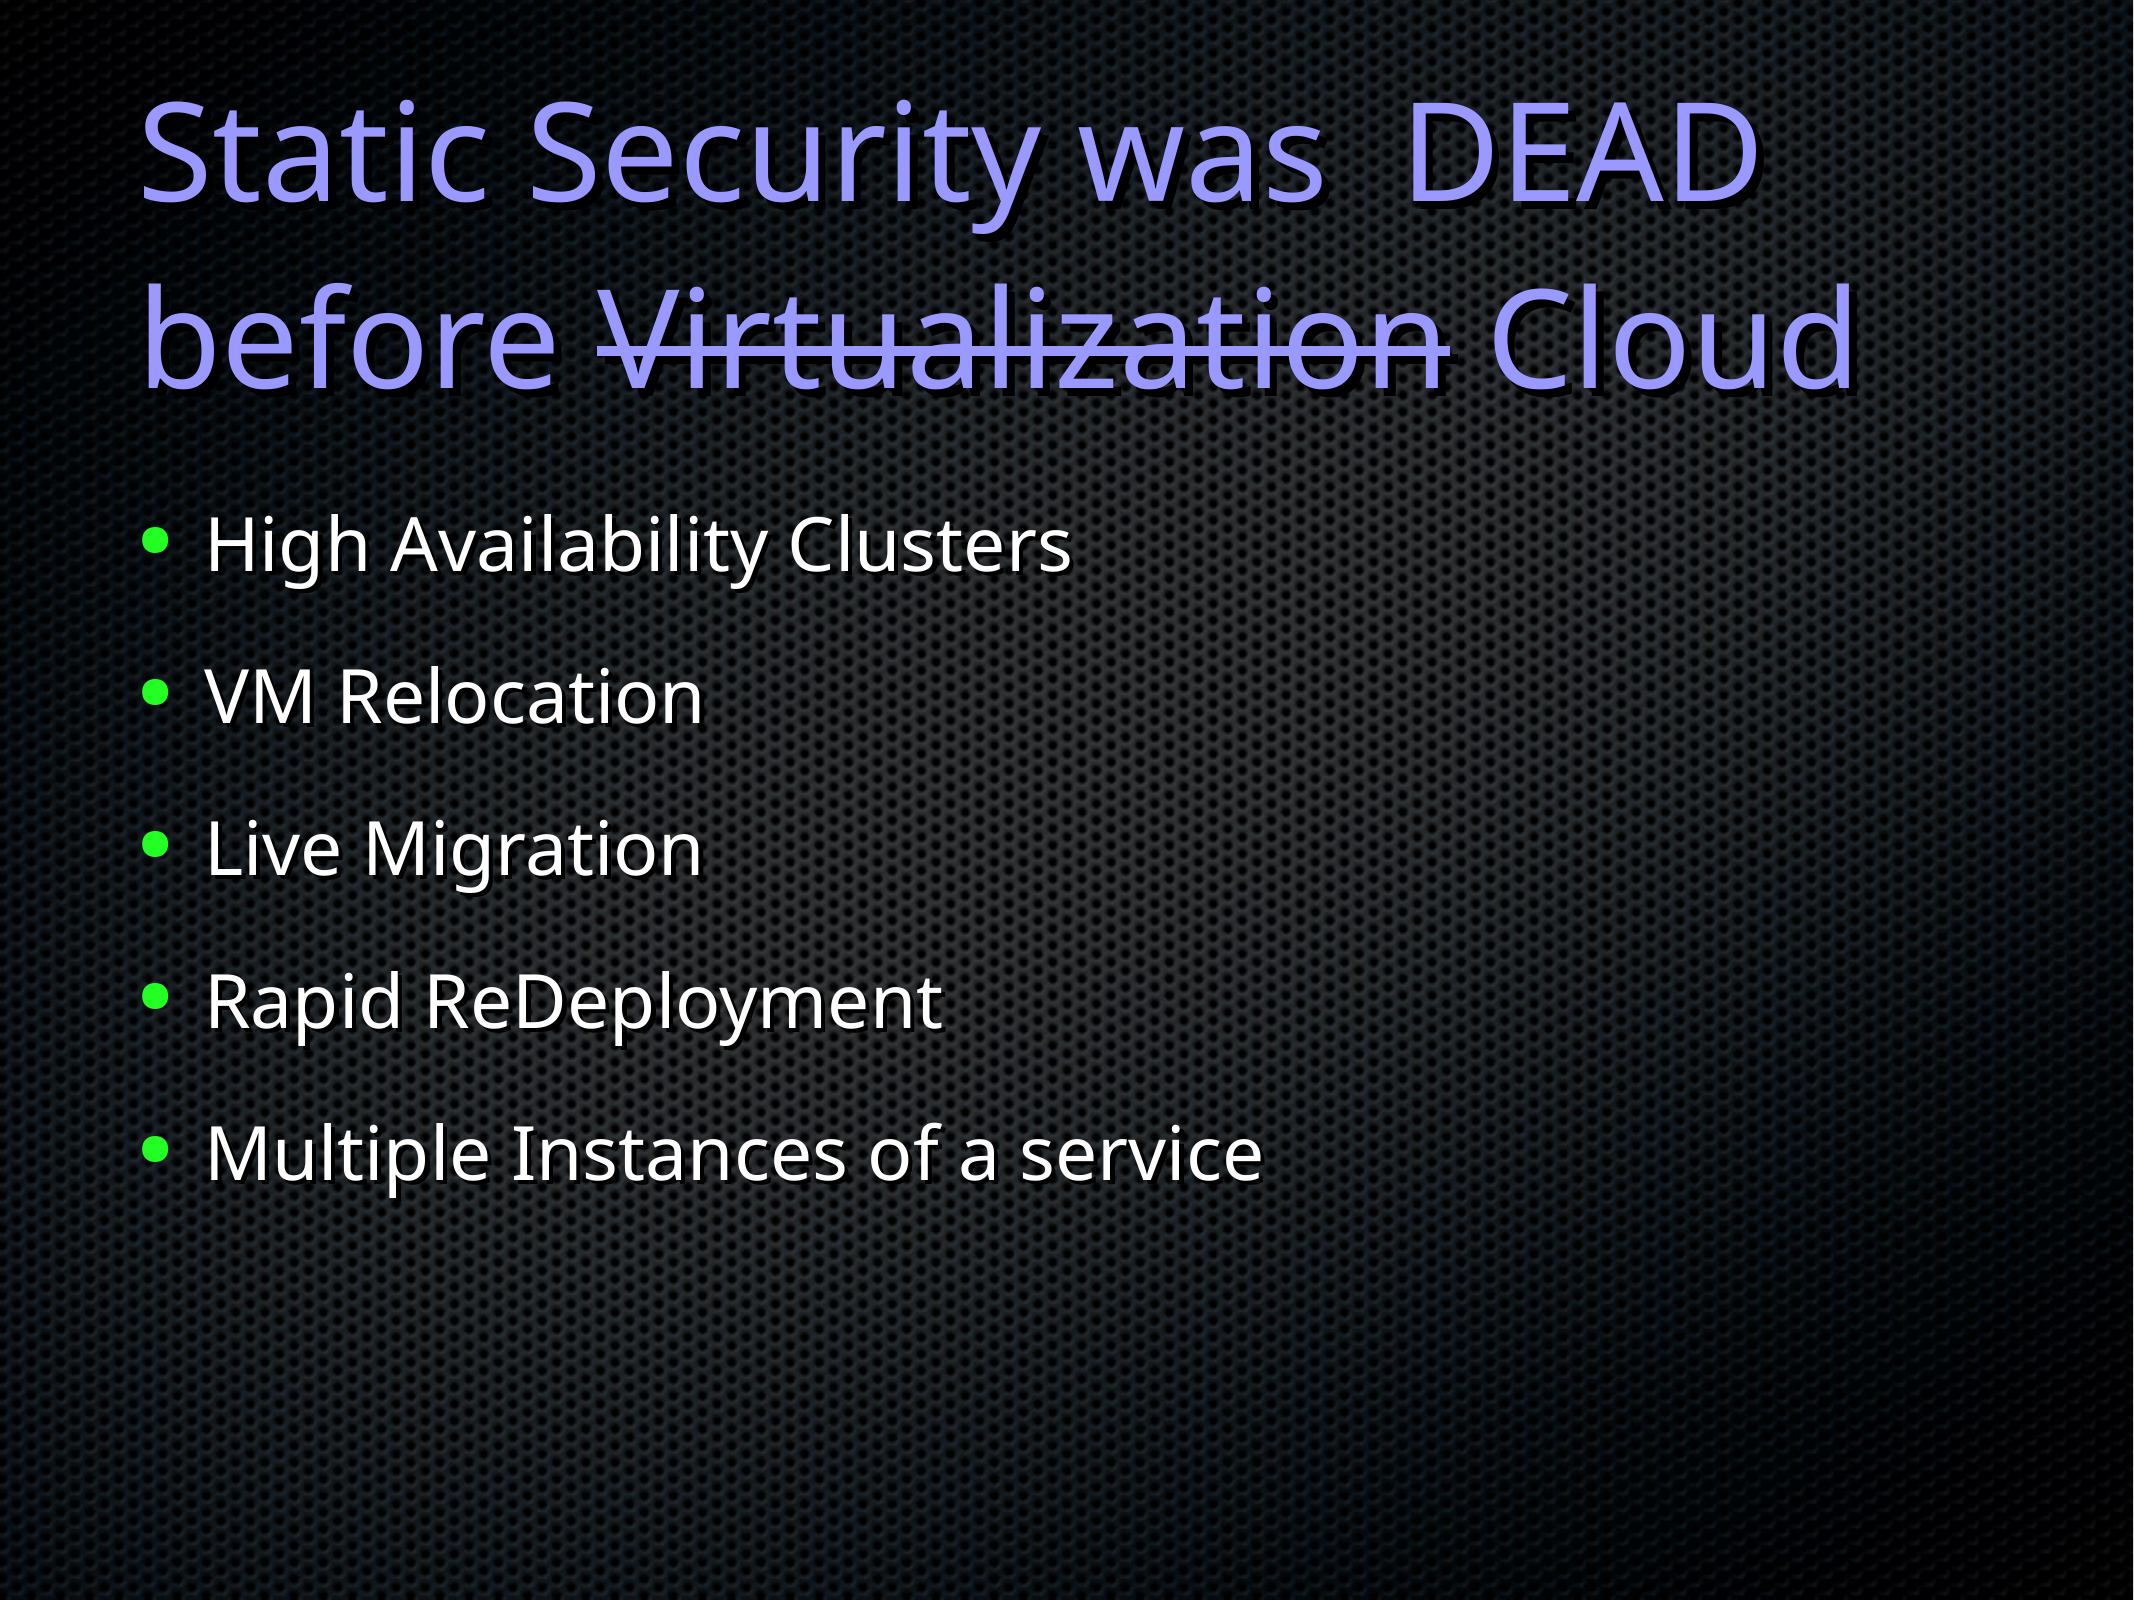

# Static Security was DEAD before Virtualization Cloud
High Availability Clusters
VM Relocation
Live Migration
Rapid ReDeployment
Multiple Instances of a service